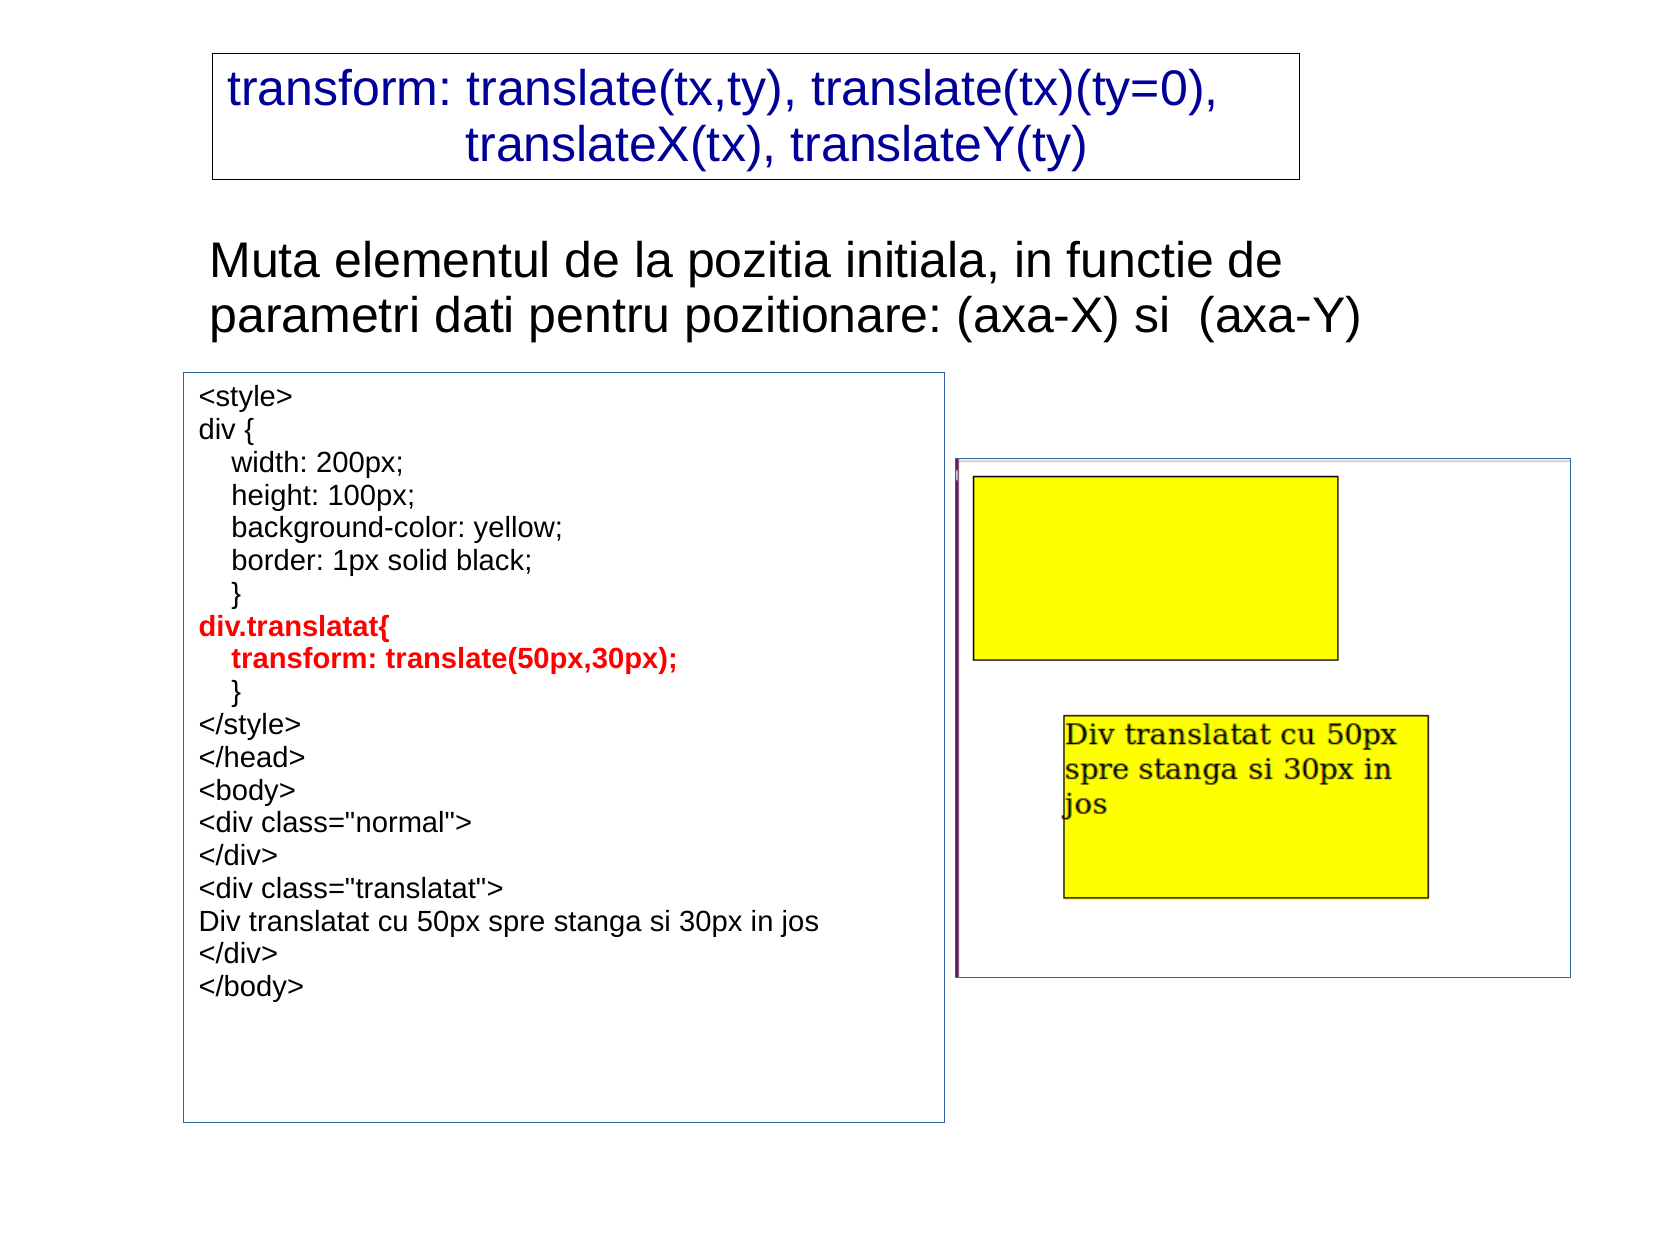

transform: translate(tx,ty), translate(tx)(ty=0),
 translateX(tx), translateY(ty)
Muta elementul de la pozitia initiala, in functie de parametri dati pentru pozitionare: (axa-X) si (axa-Y)
<style>
div {
 width: 200px;
 height: 100px;
 background-color: yellow;
 border: 1px solid black;
 }
div.translatat{
 transform: translate(50px,30px);
 }
</style>
</head>
<body>
<div class="normal">
</div>
<div class="translatat">
Div translatat cu 50px spre stanga si 30px in jos
</div>
</body>